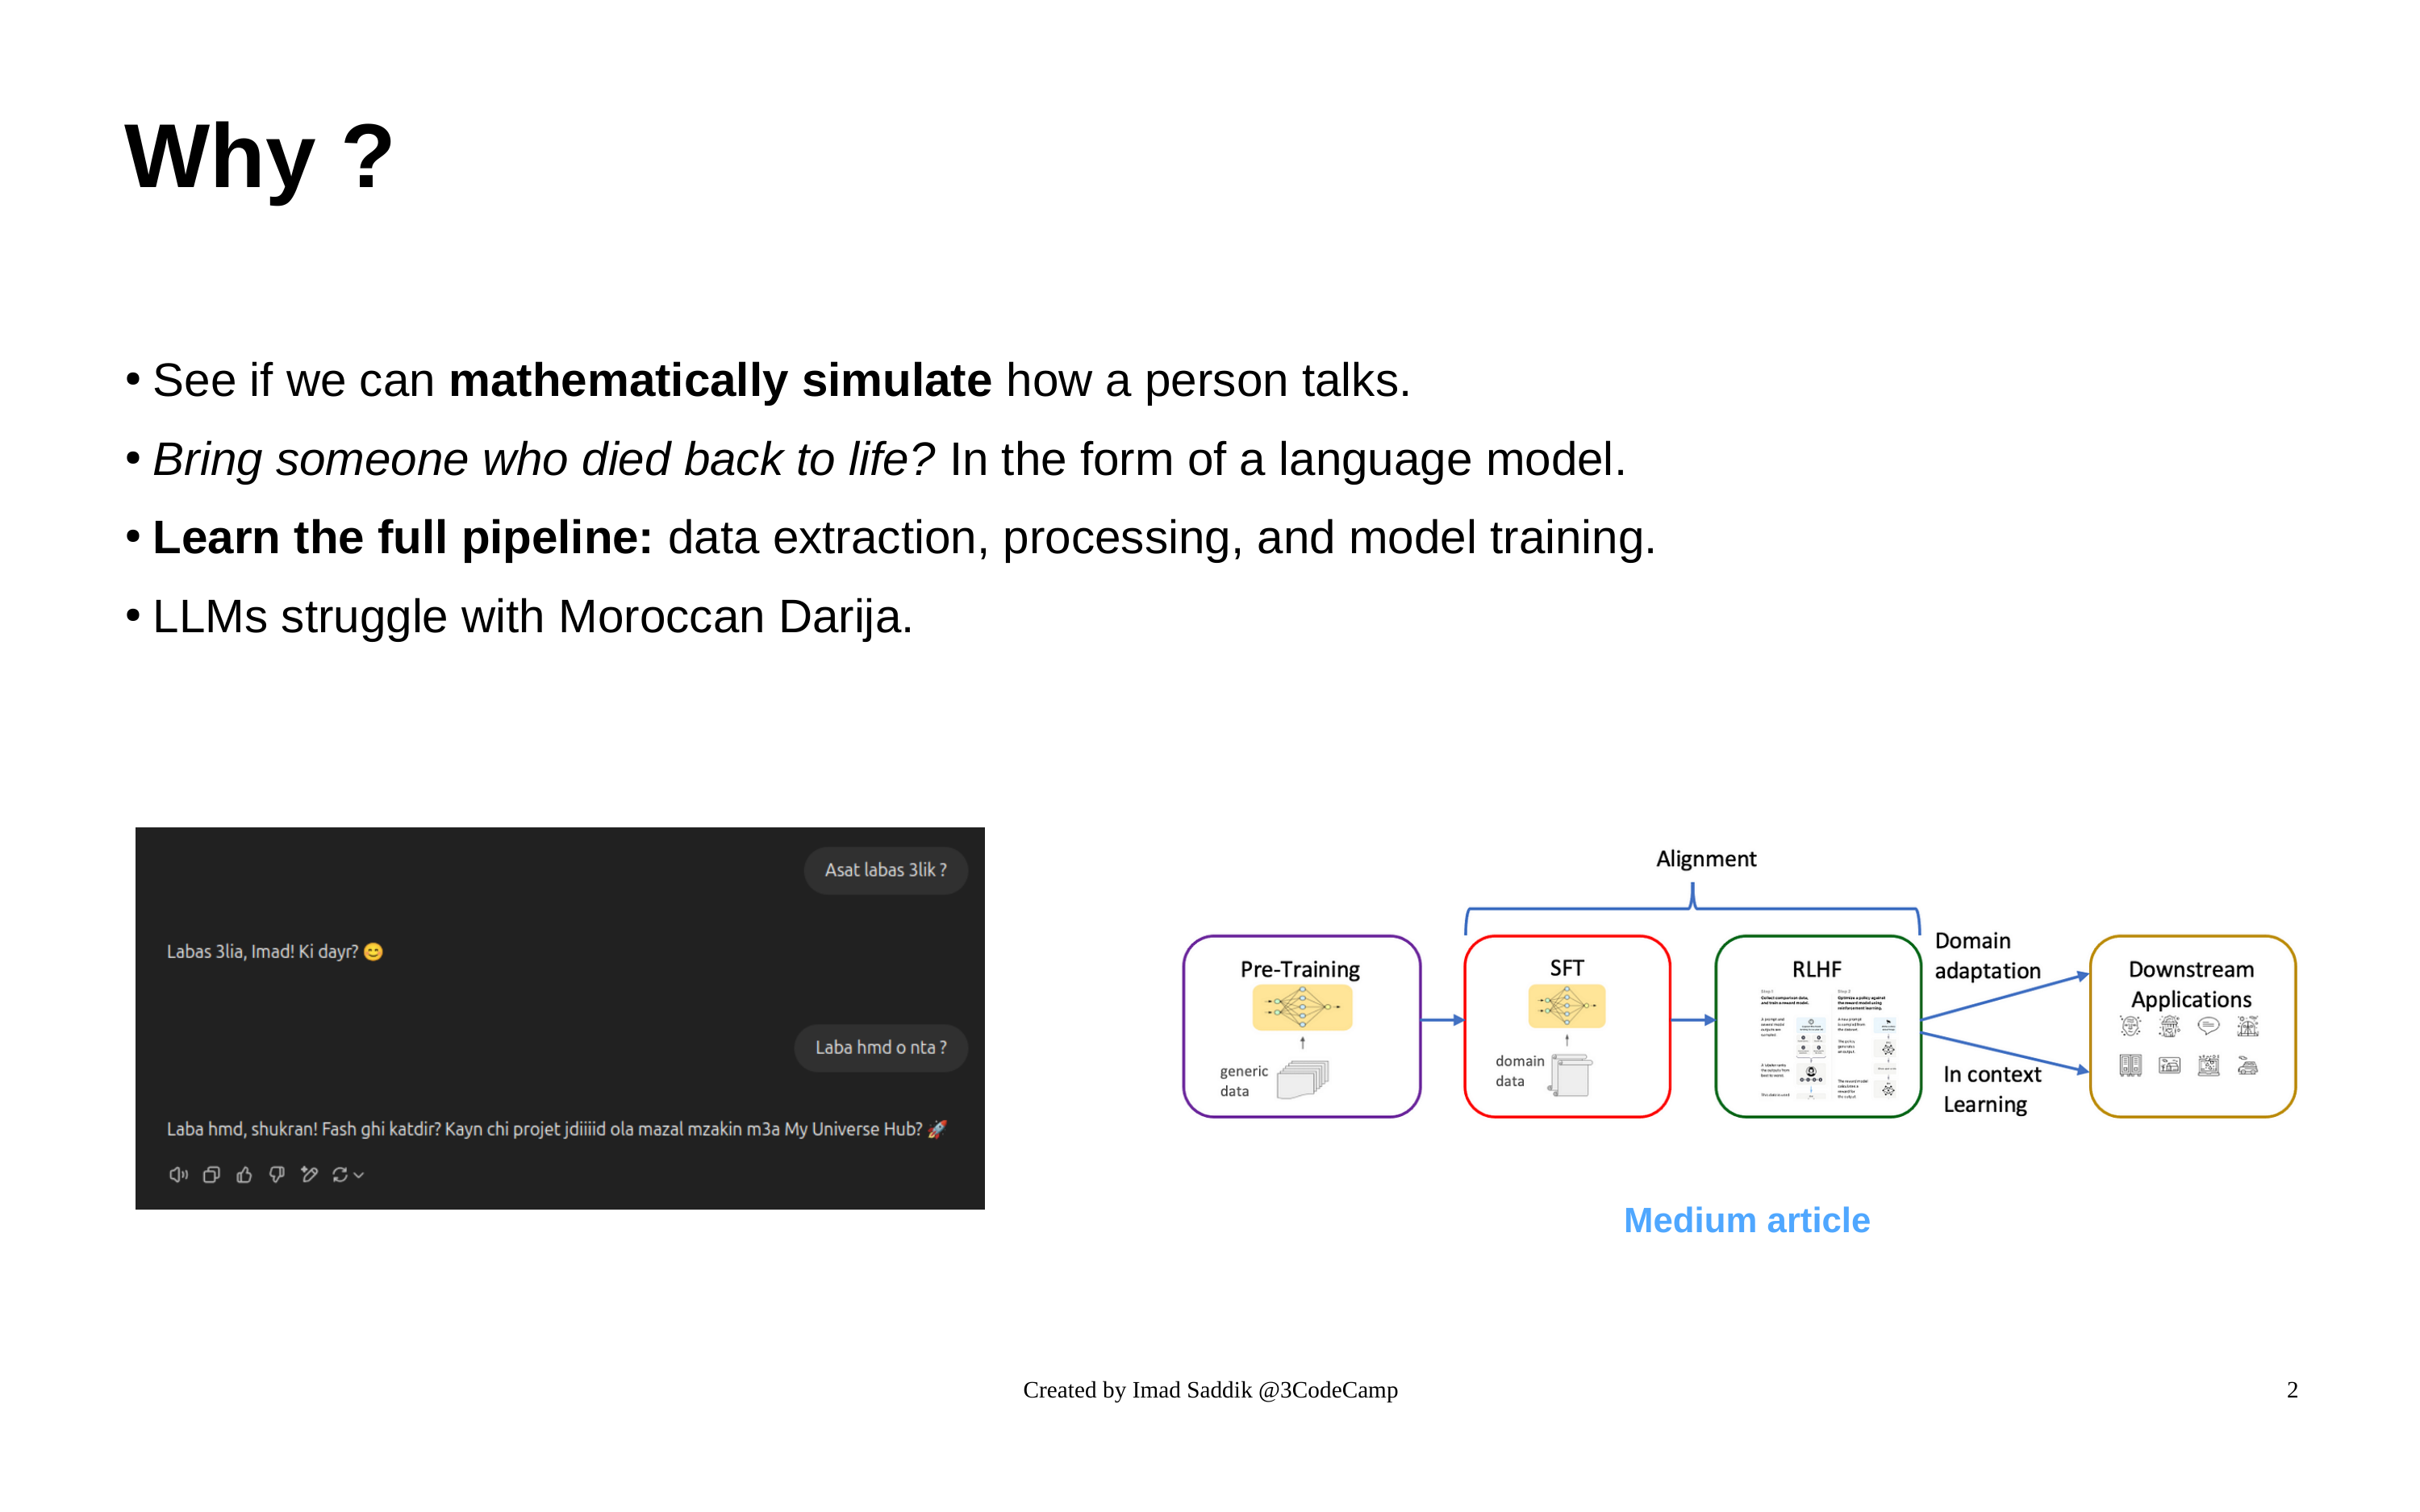

Why ?
See if we can mathematically simulate how a person talks.
Bring someone who died back to life? In the form of a language model.
Learn the full pipeline: data extraction, processing, and model training.
LLMs struggle with Moroccan Darija.
Medium article
Created by Imad Saddik @3CodeCamp
2